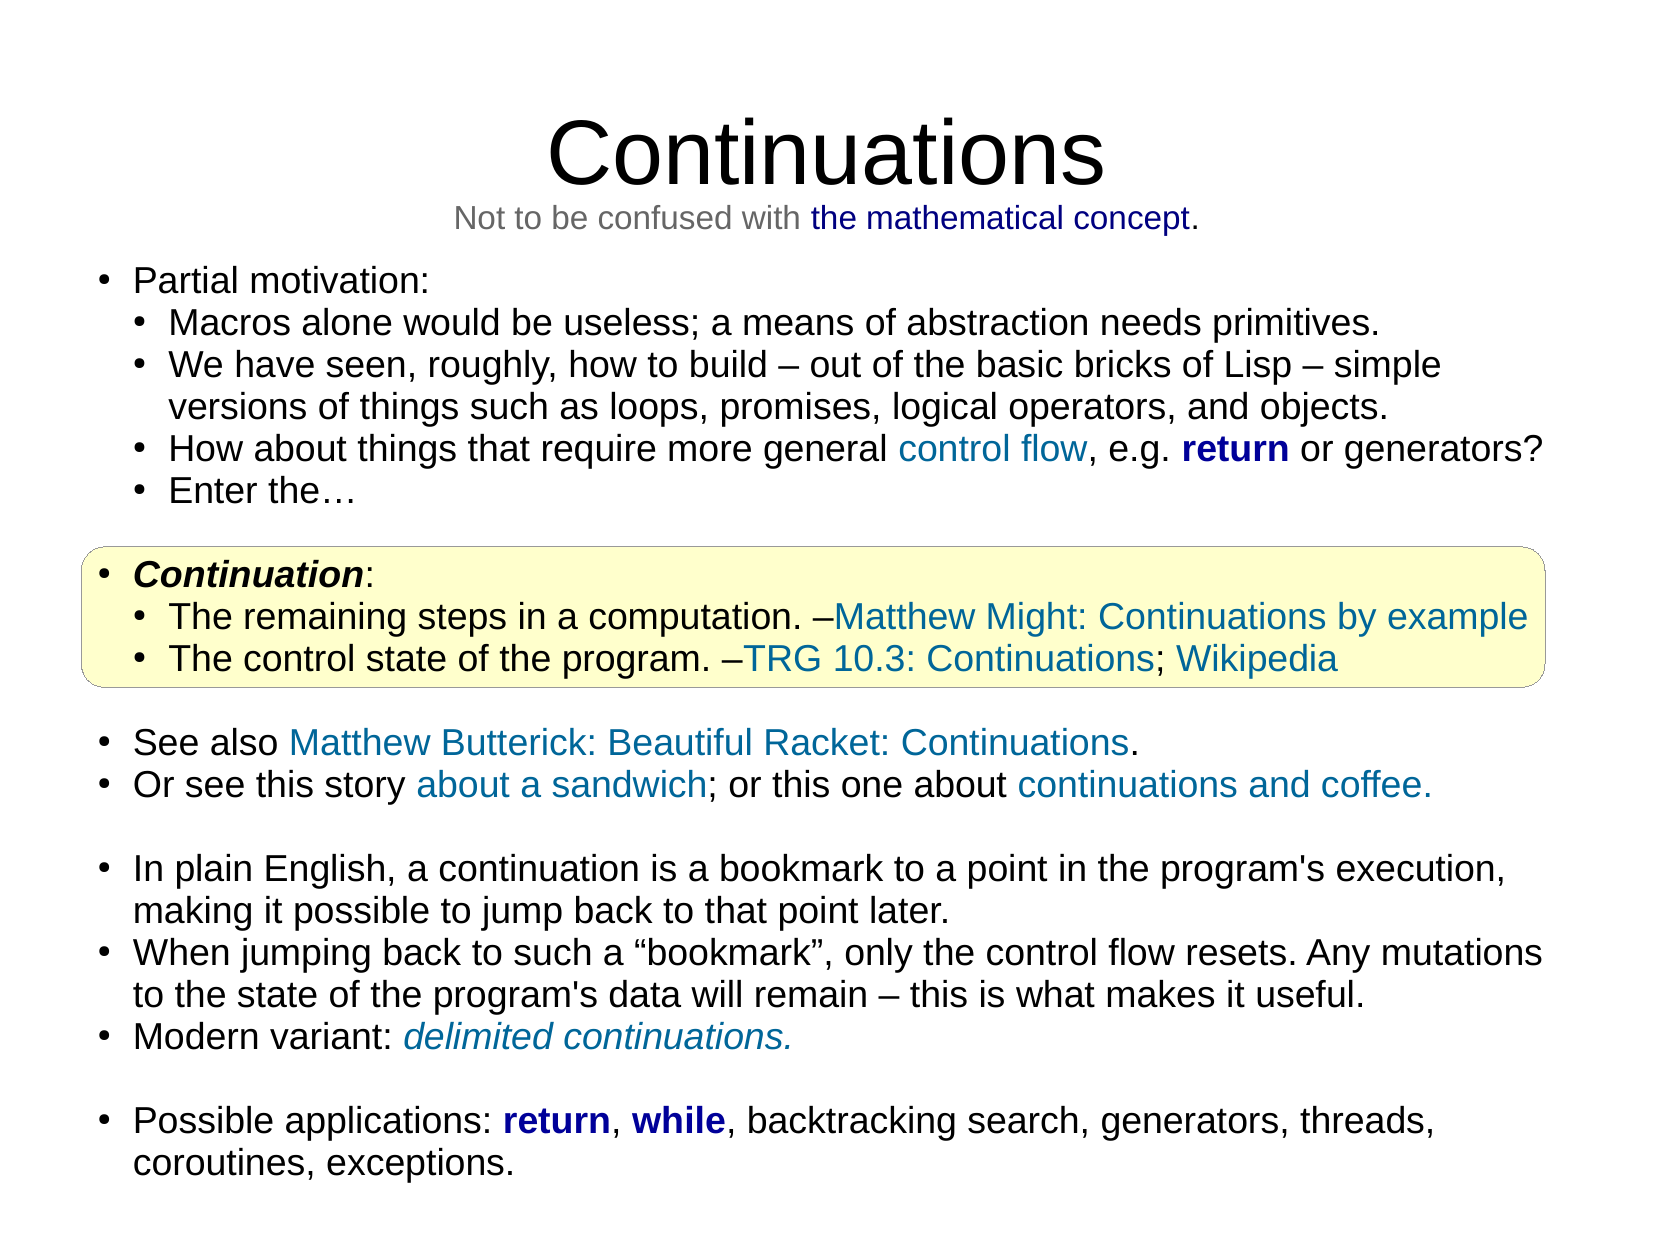

# Continuations
Not to be confused with the mathematical concept.
Partial motivation:
Macros alone would be useless; a means of abstraction needs primitives.
We have seen, roughly, how to build – out of the basic bricks of Lisp – simple versions of things such as loops, promises, logical operators, and objects.
How about things that require more general control flow, e.g. return or generators?
Enter the…
Continuation:
The remaining steps in a computation. –Matthew Might: Continuations by example
The control state of the program. –TRG 10.3: Continuations; Wikipedia
See also Matthew Butterick: Beautiful Racket: Continuations.
Or see this story about a sandwich; or this one about continuations and coffee.
In plain English, a continuation is a bookmark to a point in the program's execution, making it possible to jump back to that point later.
When jumping back to such a “bookmark”, only the control flow resets. Any mutations to the state of the program's data will remain – this is what makes it useful.
Modern variant: delimited continuations.
Possible applications: return, while, backtracking search, generators, threads, coroutines, exceptions.